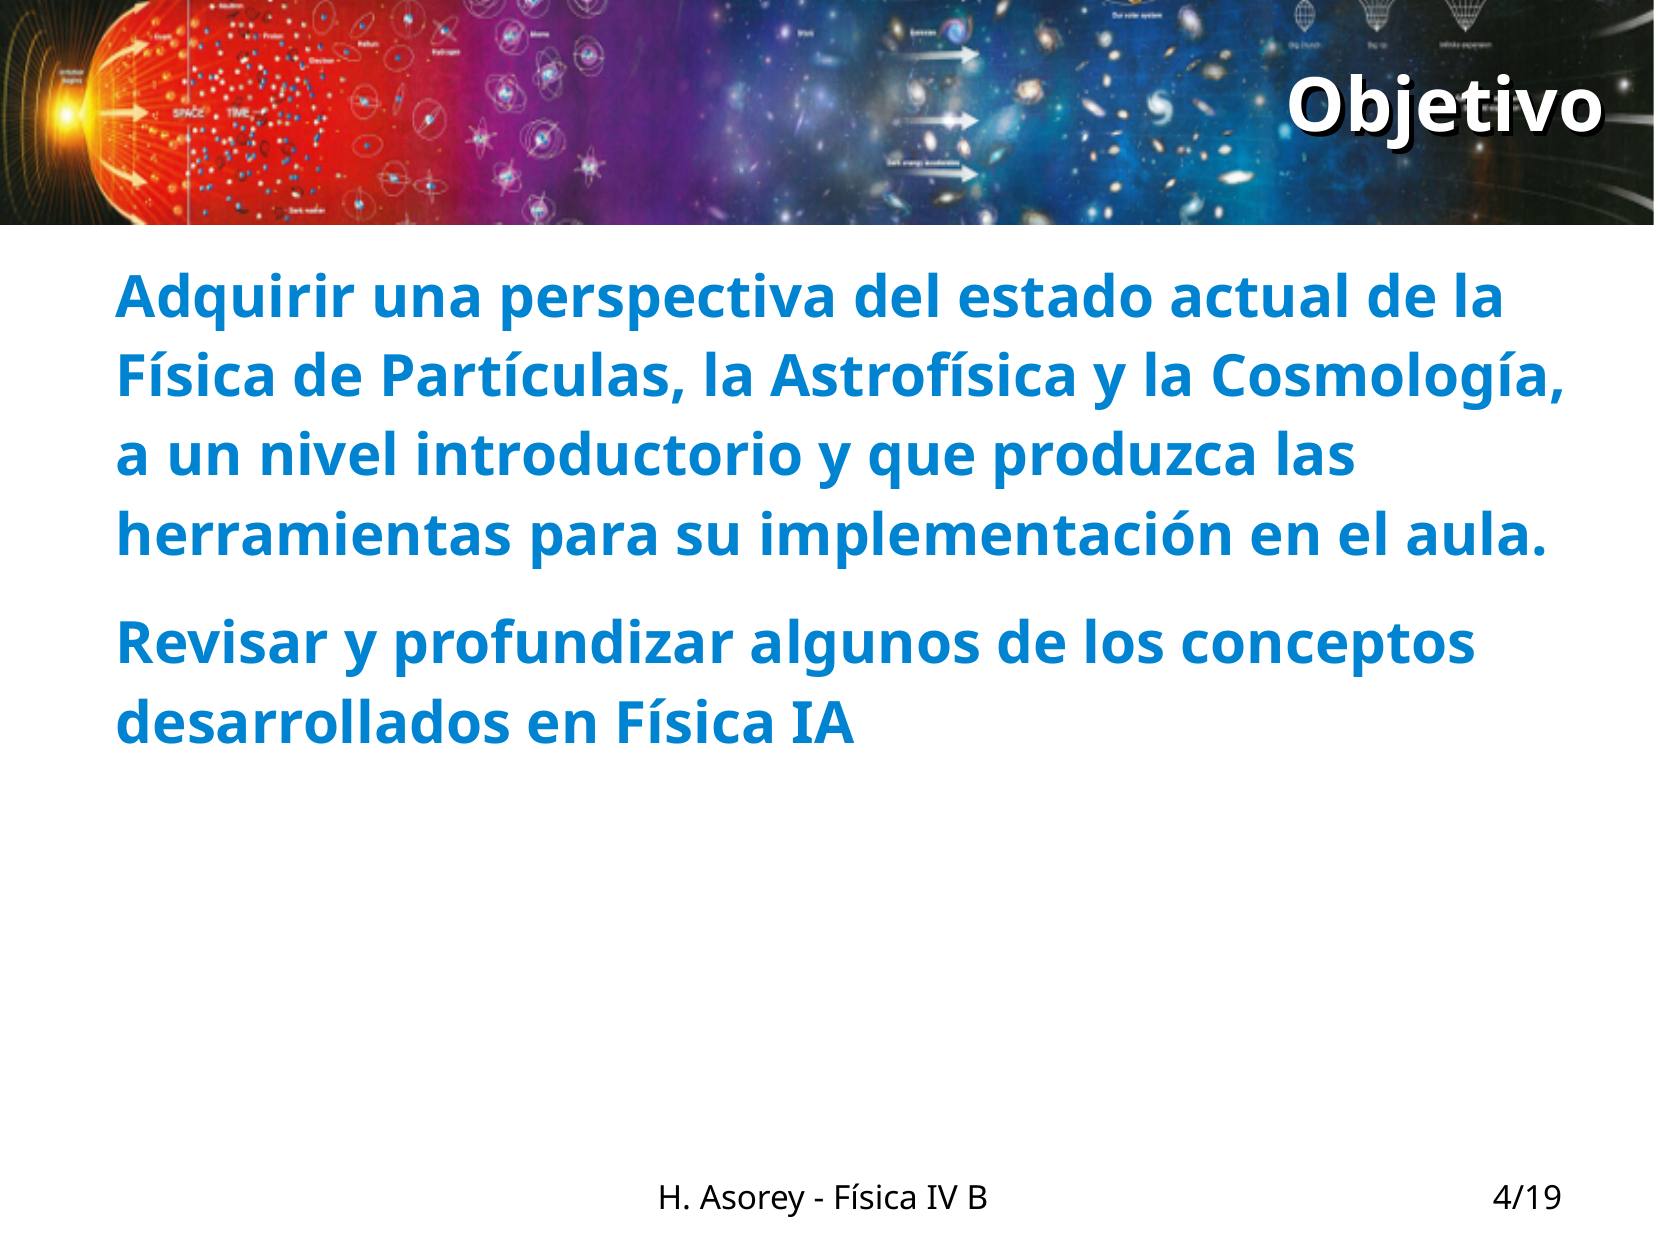

Objetivo
# Adquirir una perspectiva del estado actual de la Física de Partículas, la Astrofísica y la Cosmología, a un nivel introductorio y que produzca las herramientas para su implementación en el aula.
Revisar y profundizar algunos de los conceptos desarrollados en Física IA
H. Asorey - Física IV B
4